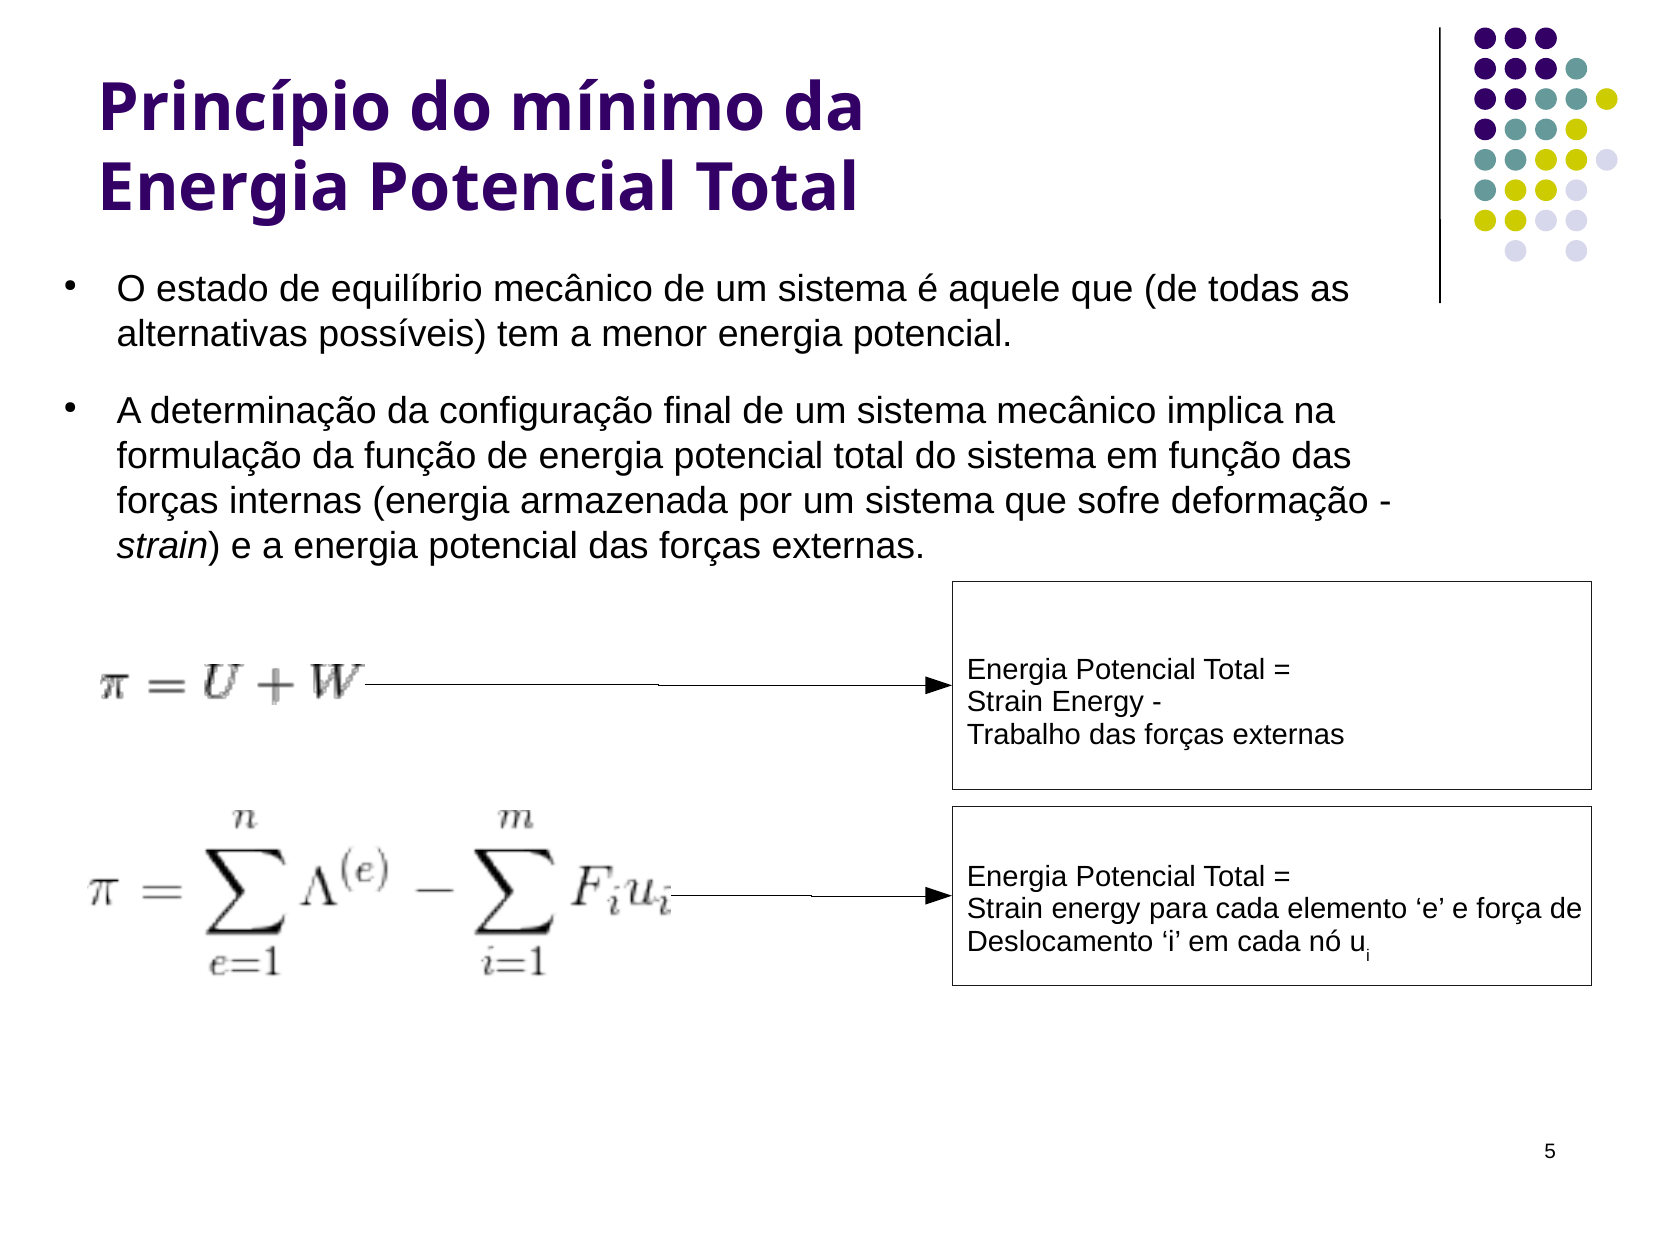

# Princípio do mínimo da Energia Potencial Total
O estado de equilíbrio mecânico de um sistema é aquele que (de todas as alternativas possíveis) tem a menor energia potencial.
A determinação da configuração final de um sistema mecânico implica na formulação da função de energia potencial total do sistema em função das forças internas (energia armazenada por um sistema que sofre deformação -strain) e a energia potencial das forças externas.
Energia Potencial Total =
Strain Energy -
Trabalho das forças externas
Energia Potencial Total =
Strain energy para cada elemento ‘e’ e força de
Deslocamento ‘i’ em cada nó ui